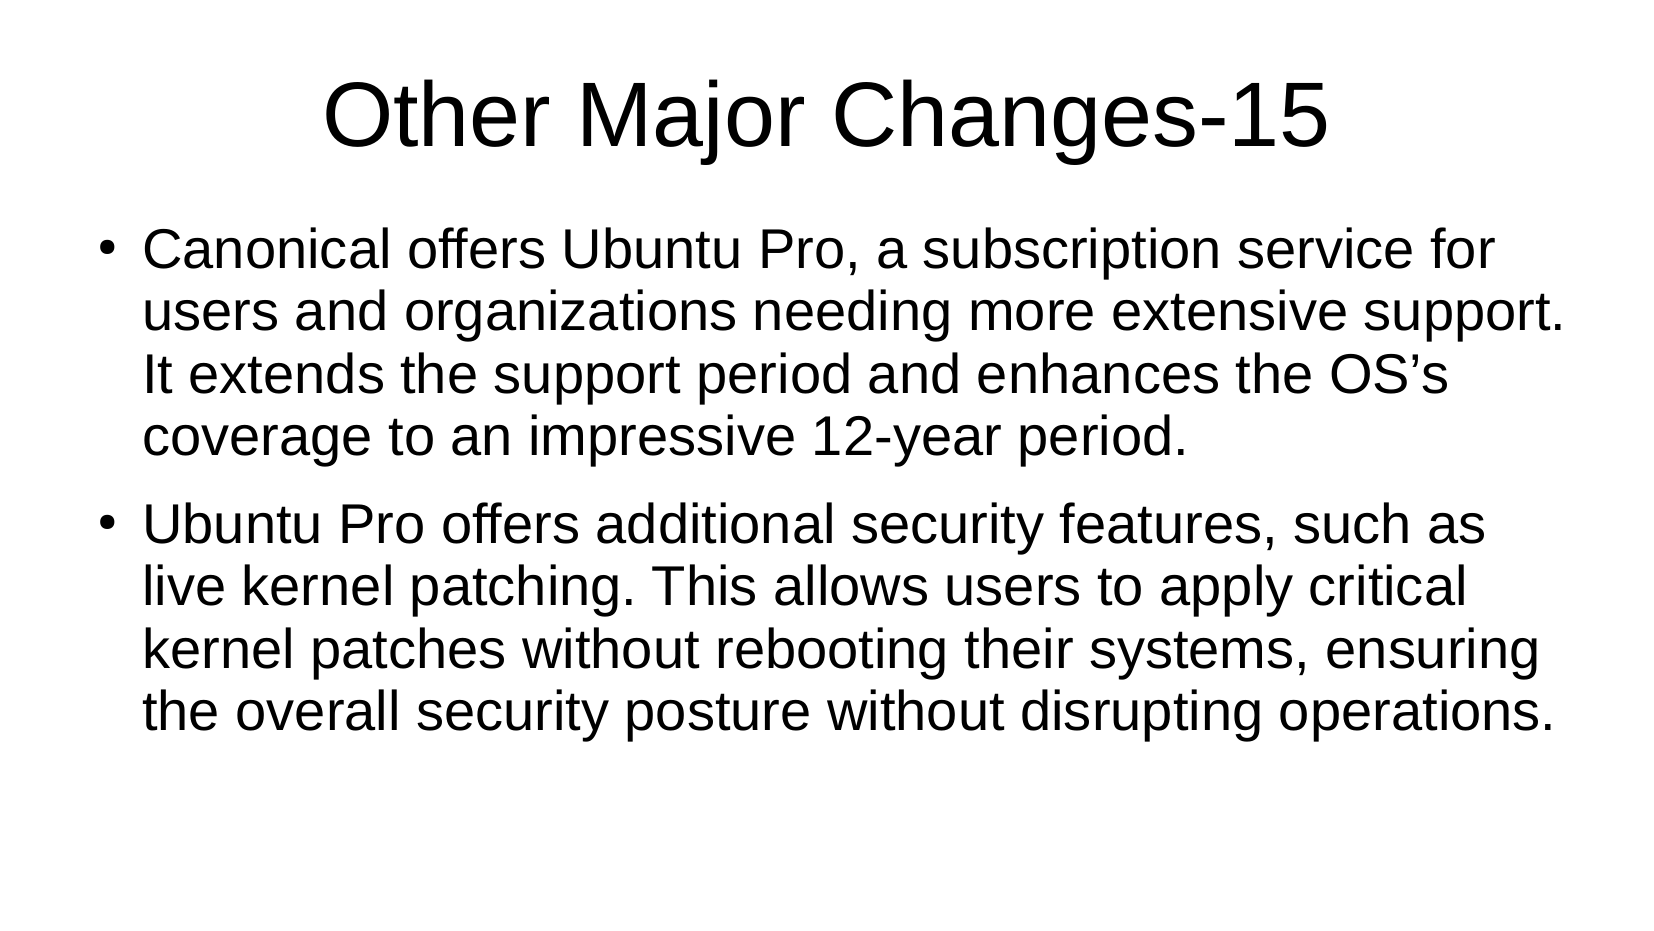

# Other Major Changes-15
Canonical offers Ubuntu Pro, a subscription service for users and organizations needing more extensive support. It extends the support period and enhances the OS’s coverage to an impressive 12-year period.
Ubuntu Pro offers additional security features, such as live kernel patching. This allows users to apply critical kernel patches without rebooting their systems, ensuring the overall security posture without disrupting operations.